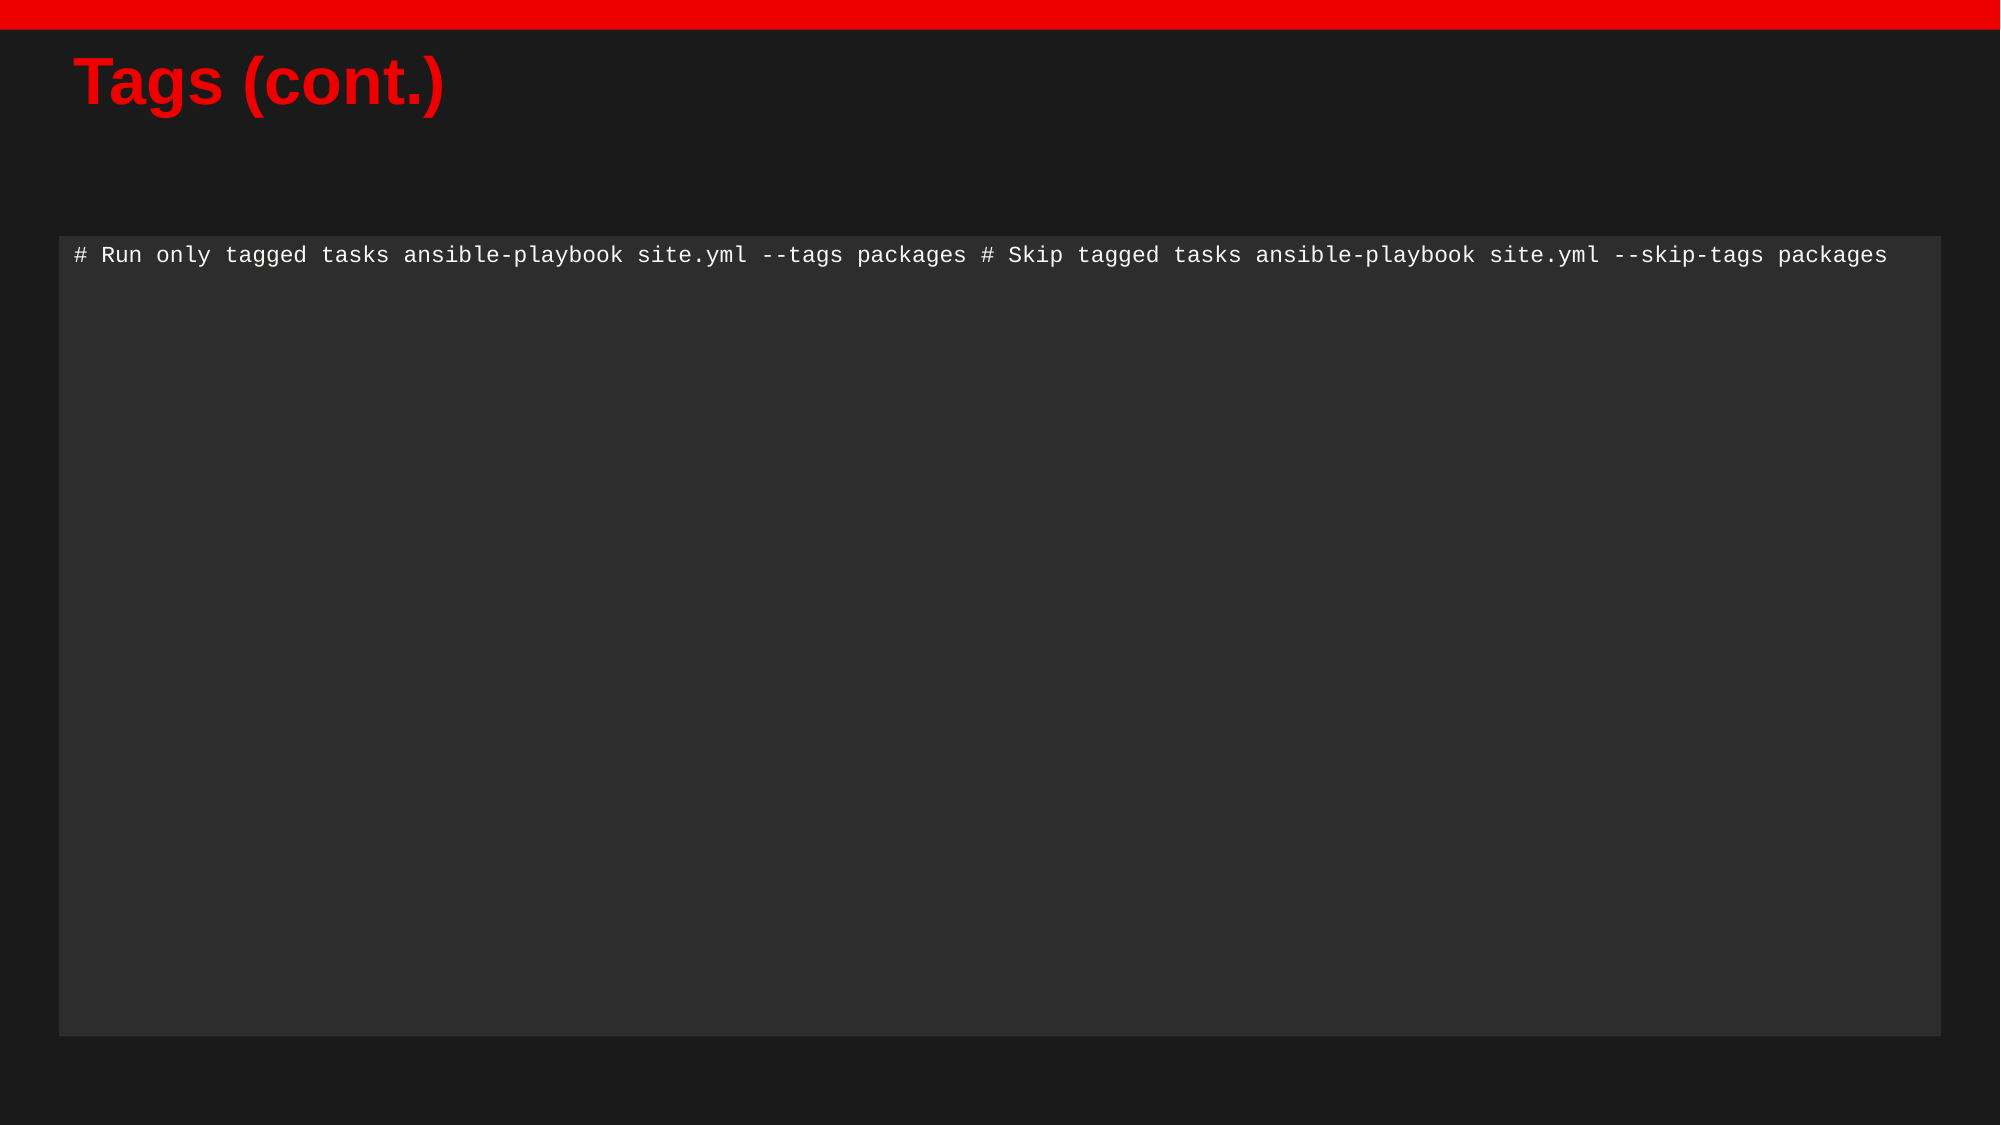

Tags (cont.)
# Run only tagged tasks ansible-playbook site.yml --tags packages # Skip tagged tasks ansible-playbook site.yml --skip-tags packages